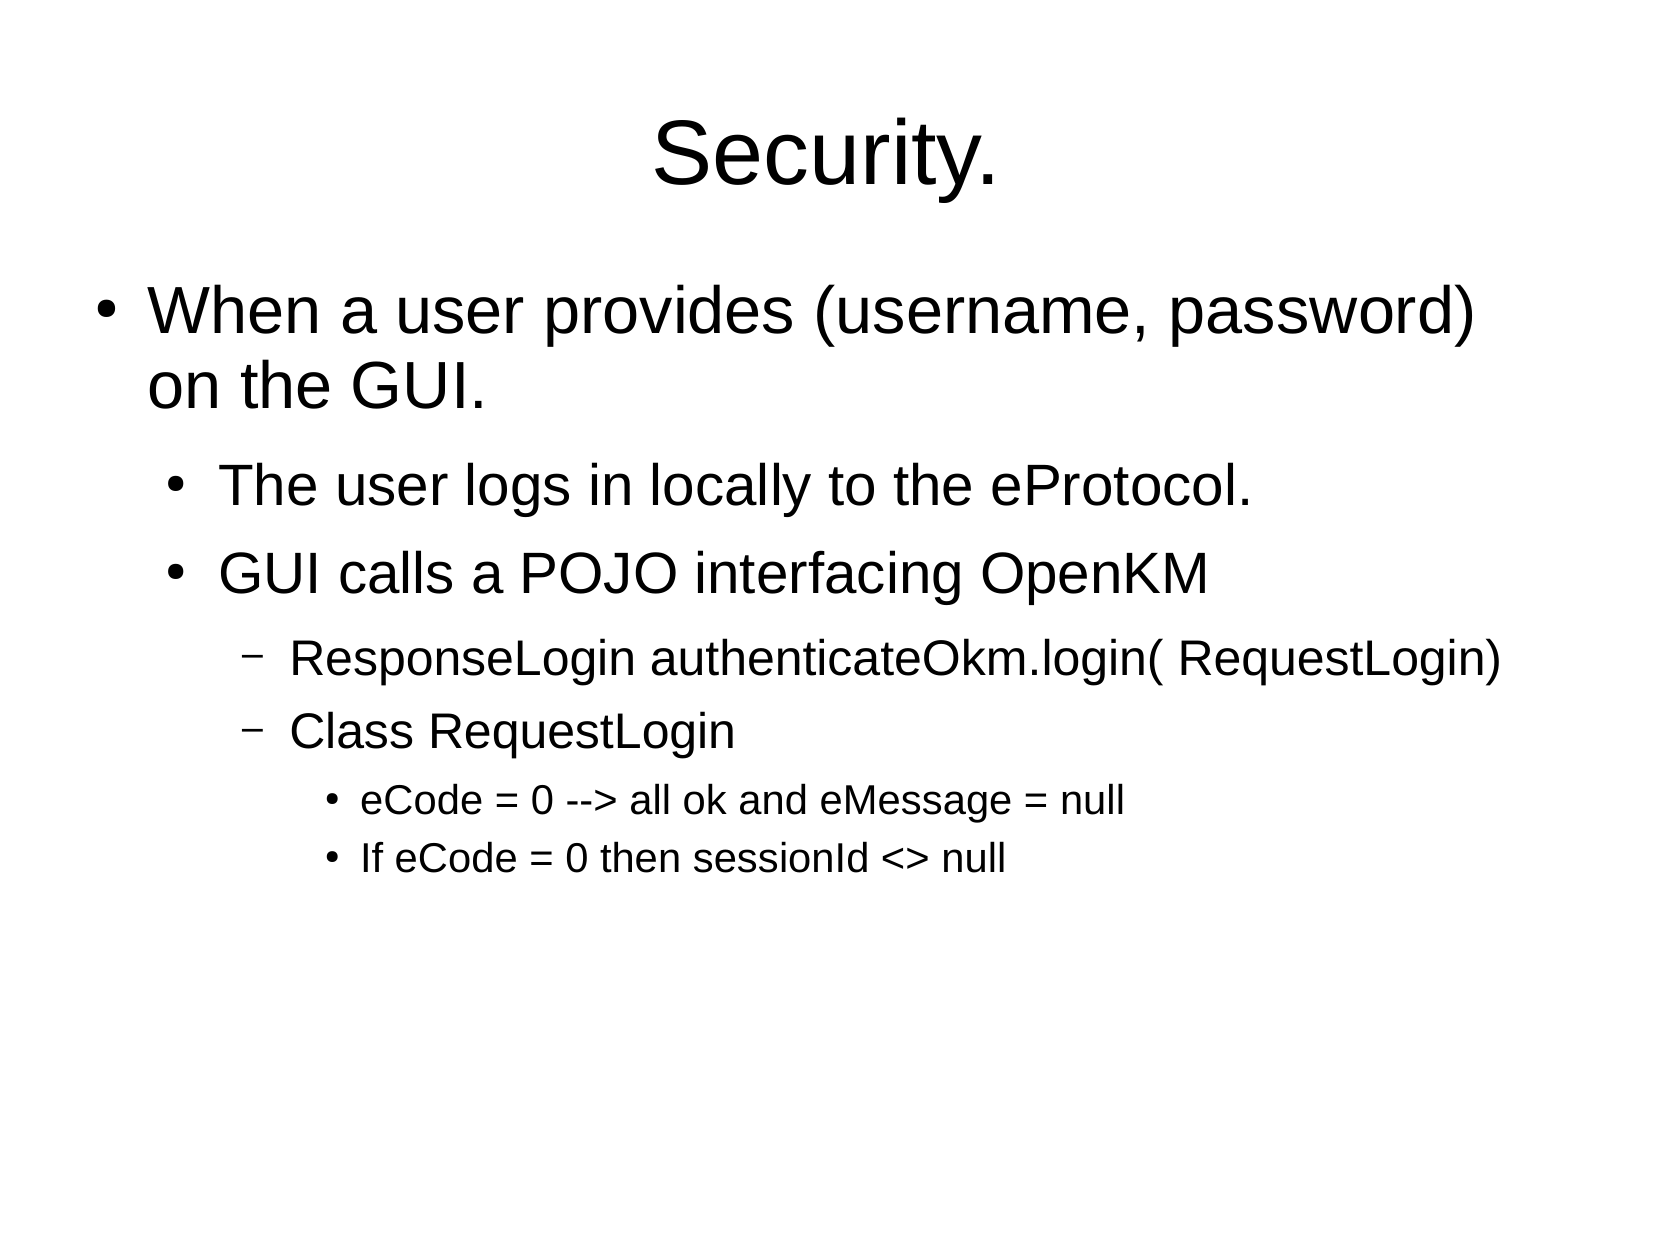

# Security.
When a user provides (username, password) on the GUI.
The user logs in locally to the eProtocol.
GUI calls a POJO interfacing OpenKM
ResponseLogin authenticateOkm.login( RequestLogin)
Class RequestLogin
eCode = 0 --> all ok and eMessage = null
If eCode = 0 then sessionId <> null